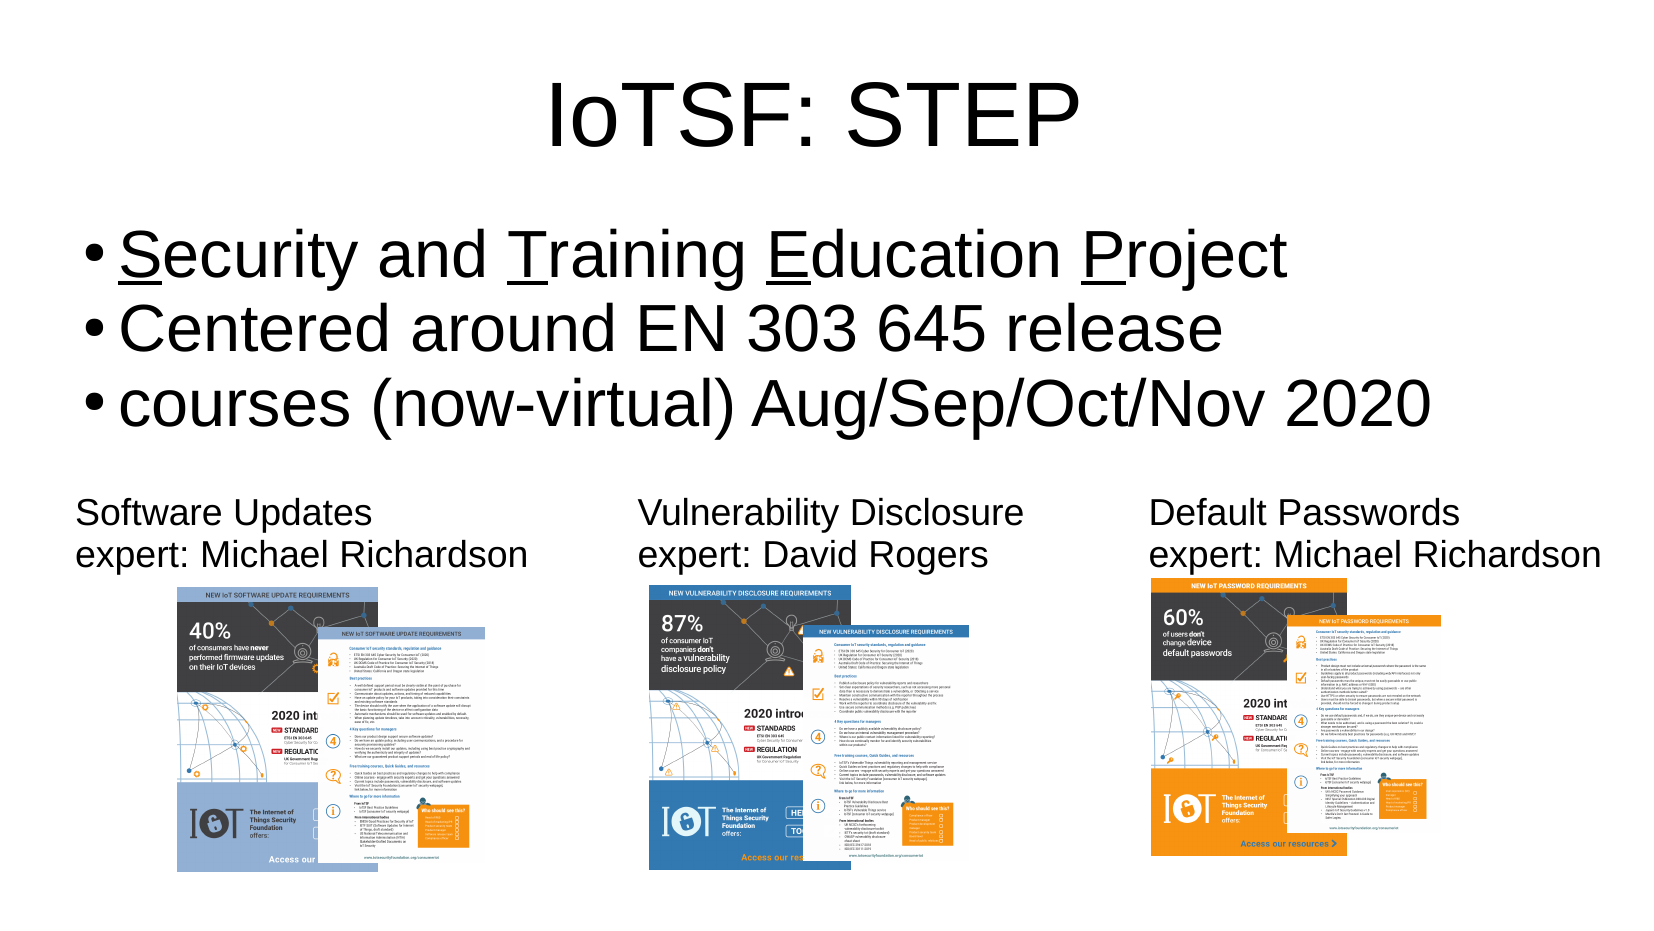

# IoTSF: STEP
Security and Training Education Project
Centered around EN 303 645 release
courses (now-virtual) Aug/Sep/Oct/Nov 2020
Software Updates
expert: Michael Richardson
Vulnerability Disclosure
expert: David Rogers
Default Passwords
expert: Michael Richardson